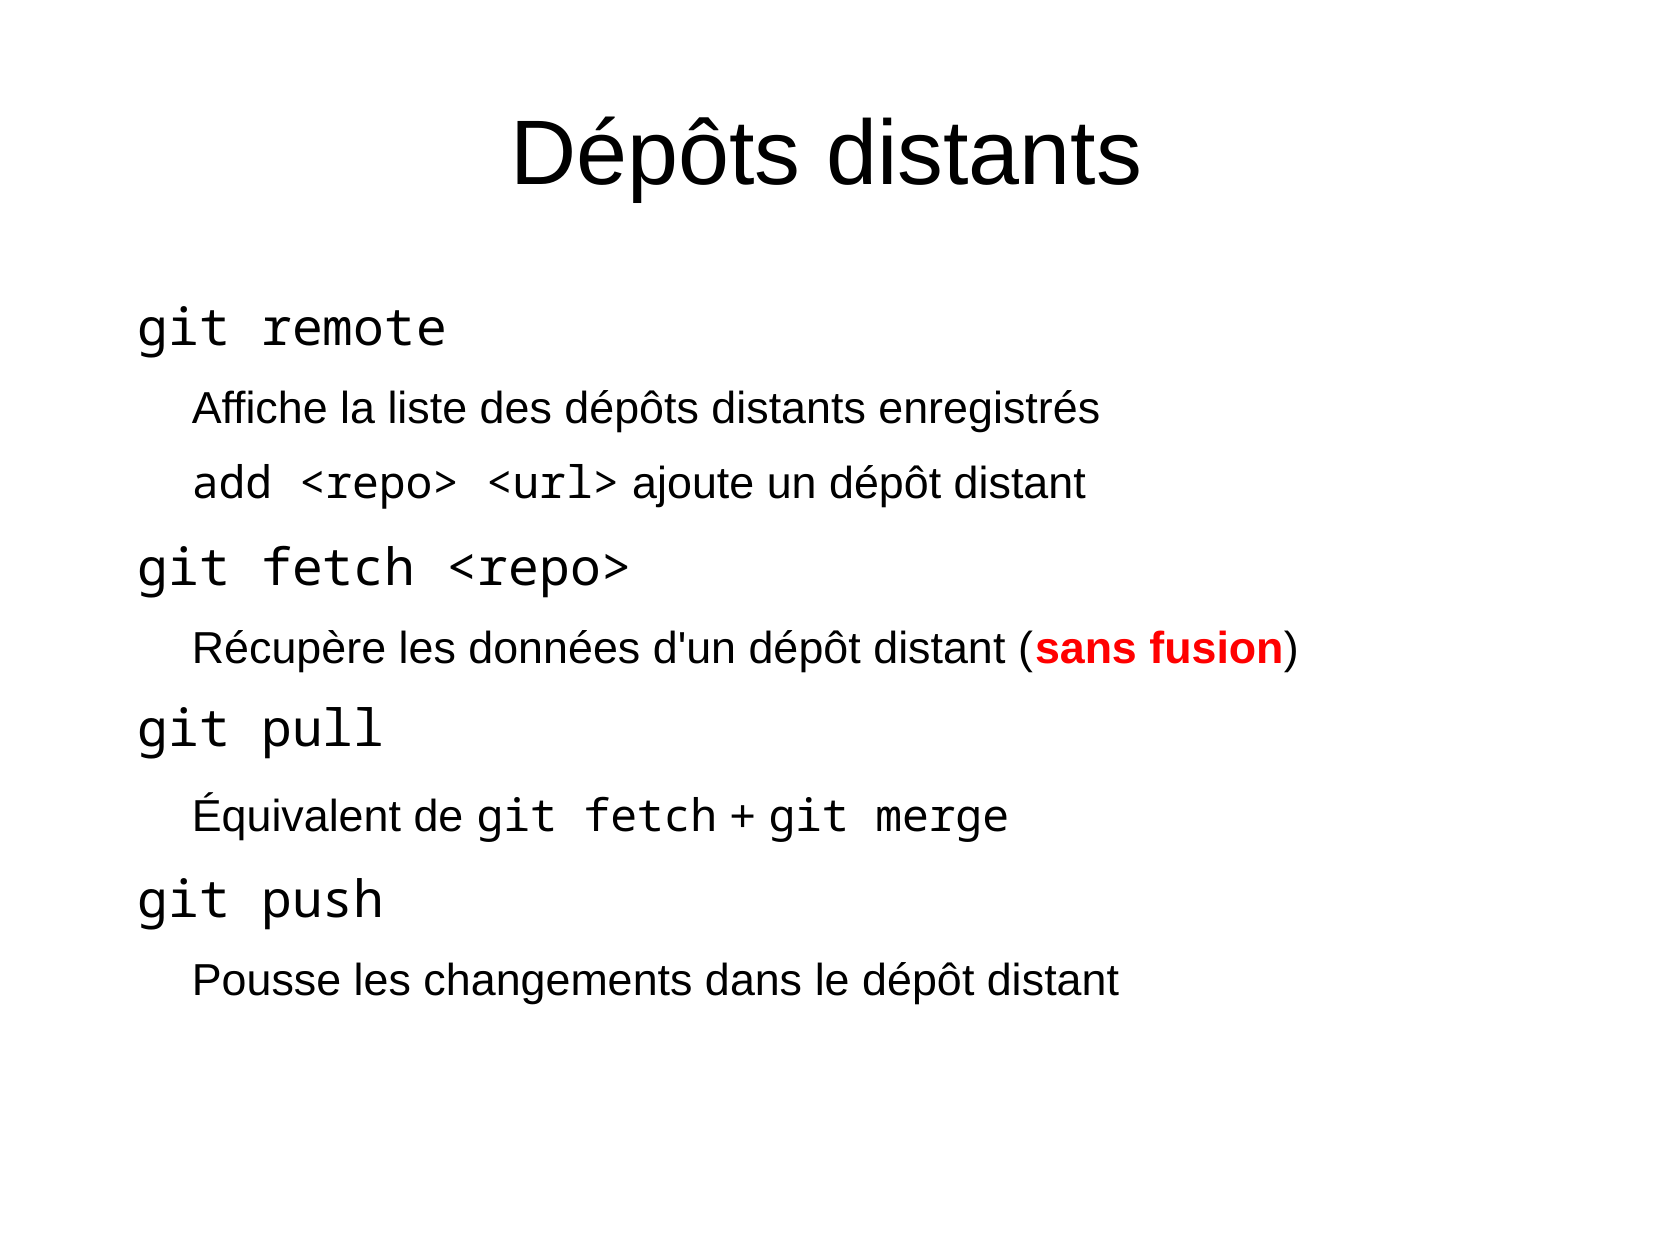

# Dépôts distants
git remote
Affiche la liste des dépôts distants enregistrés
add <repo> <url> ajoute un dépôt distant
git fetch <repo>
Récupère les données d'un dépôt distant (sans fusion)
git pull
Équivalent de git fetch + git merge
git push
Pousse les changements dans le dépôt distant